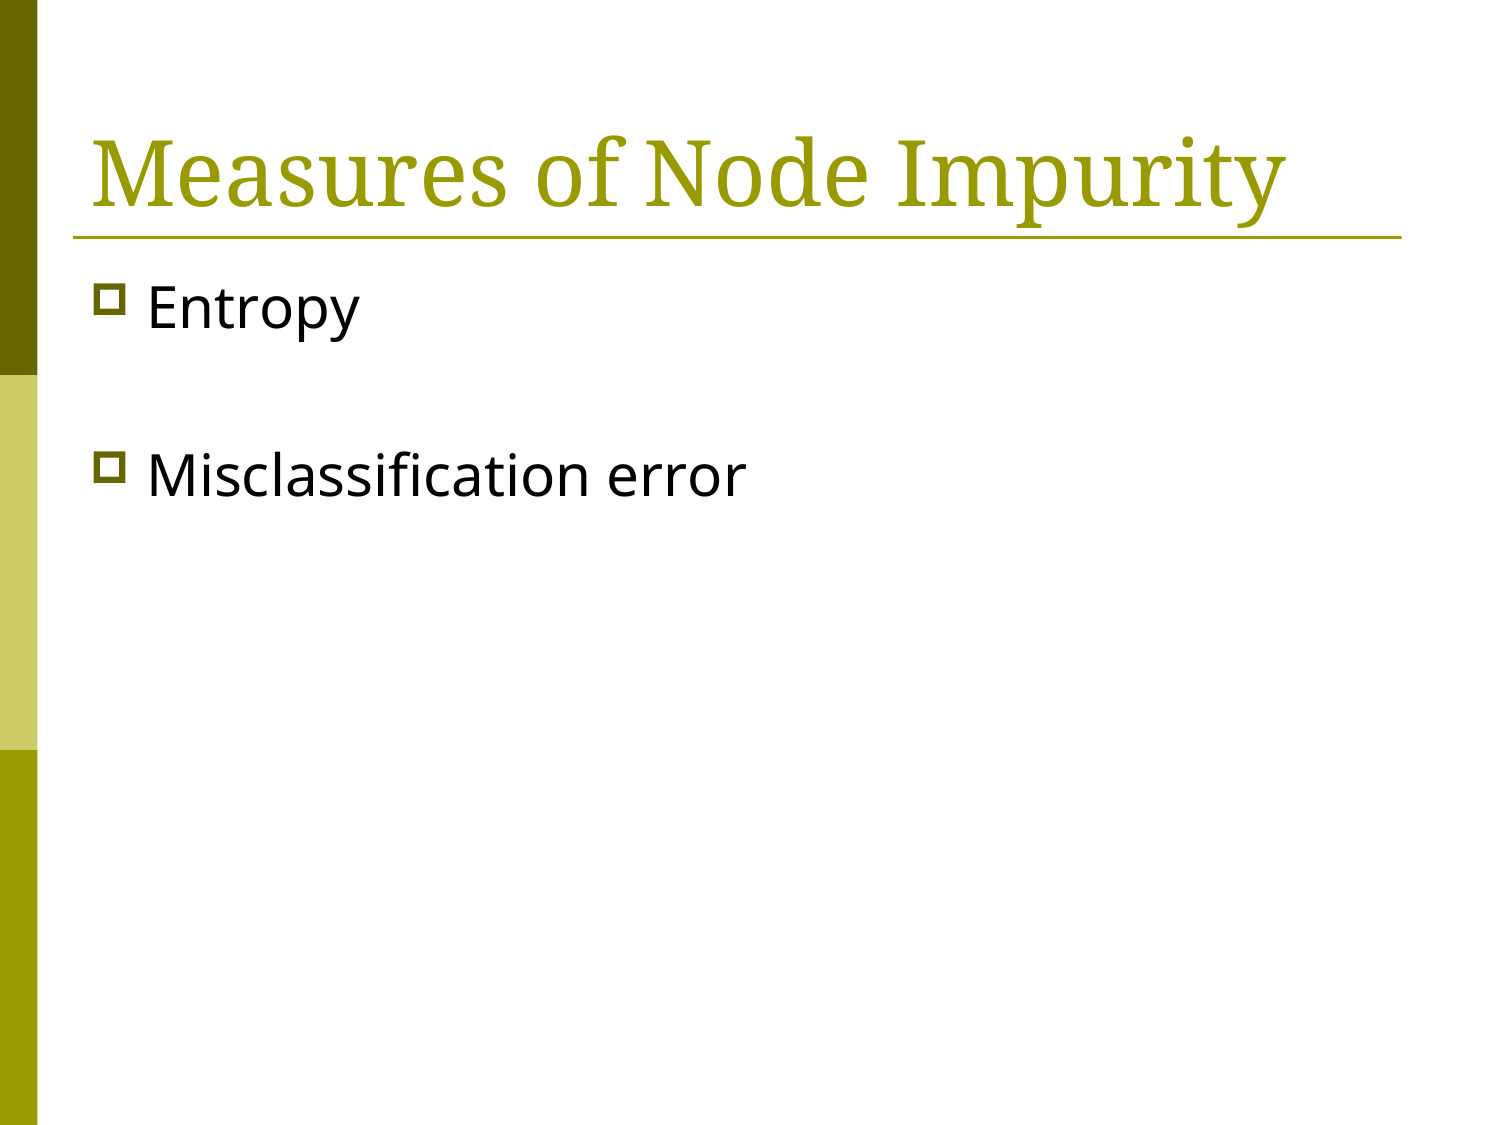

# Measures of Node Impurity
Entropy
Misclassification error